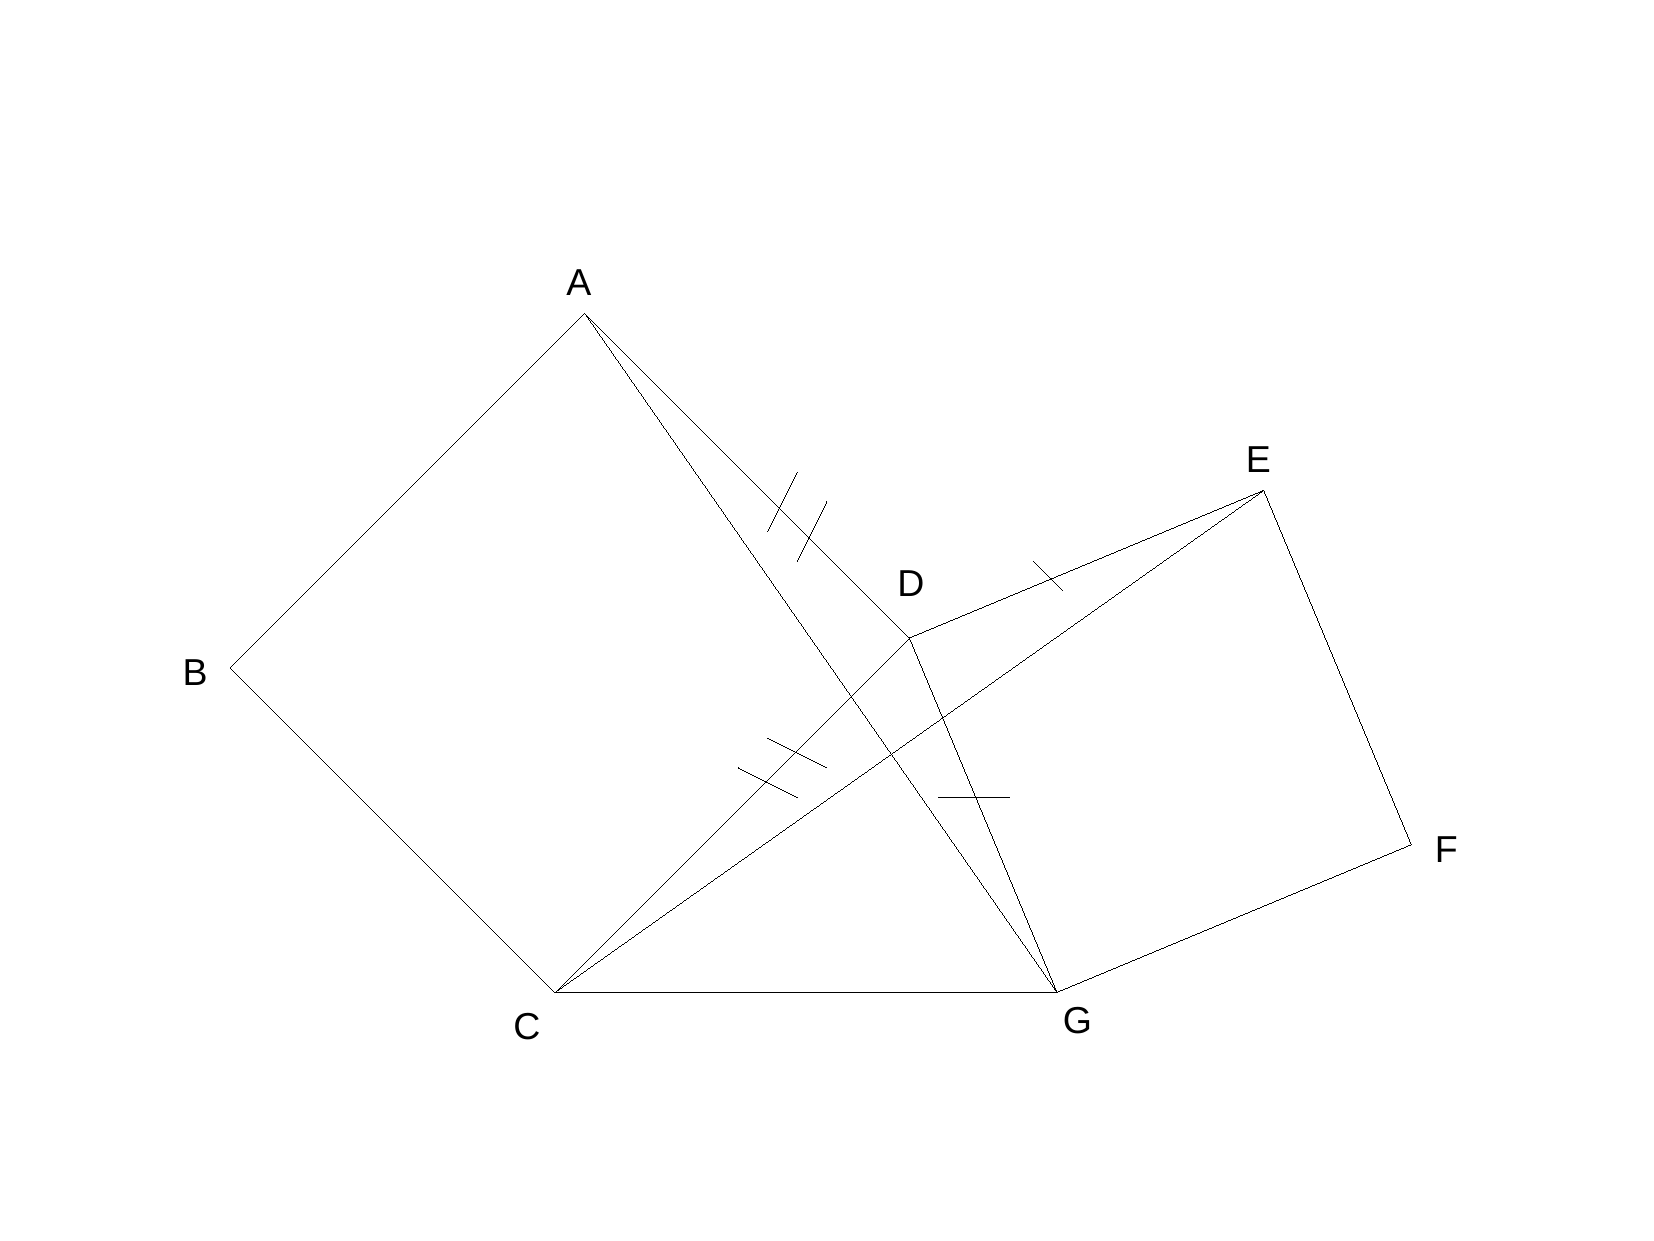

A
E
D
B
F
G
C